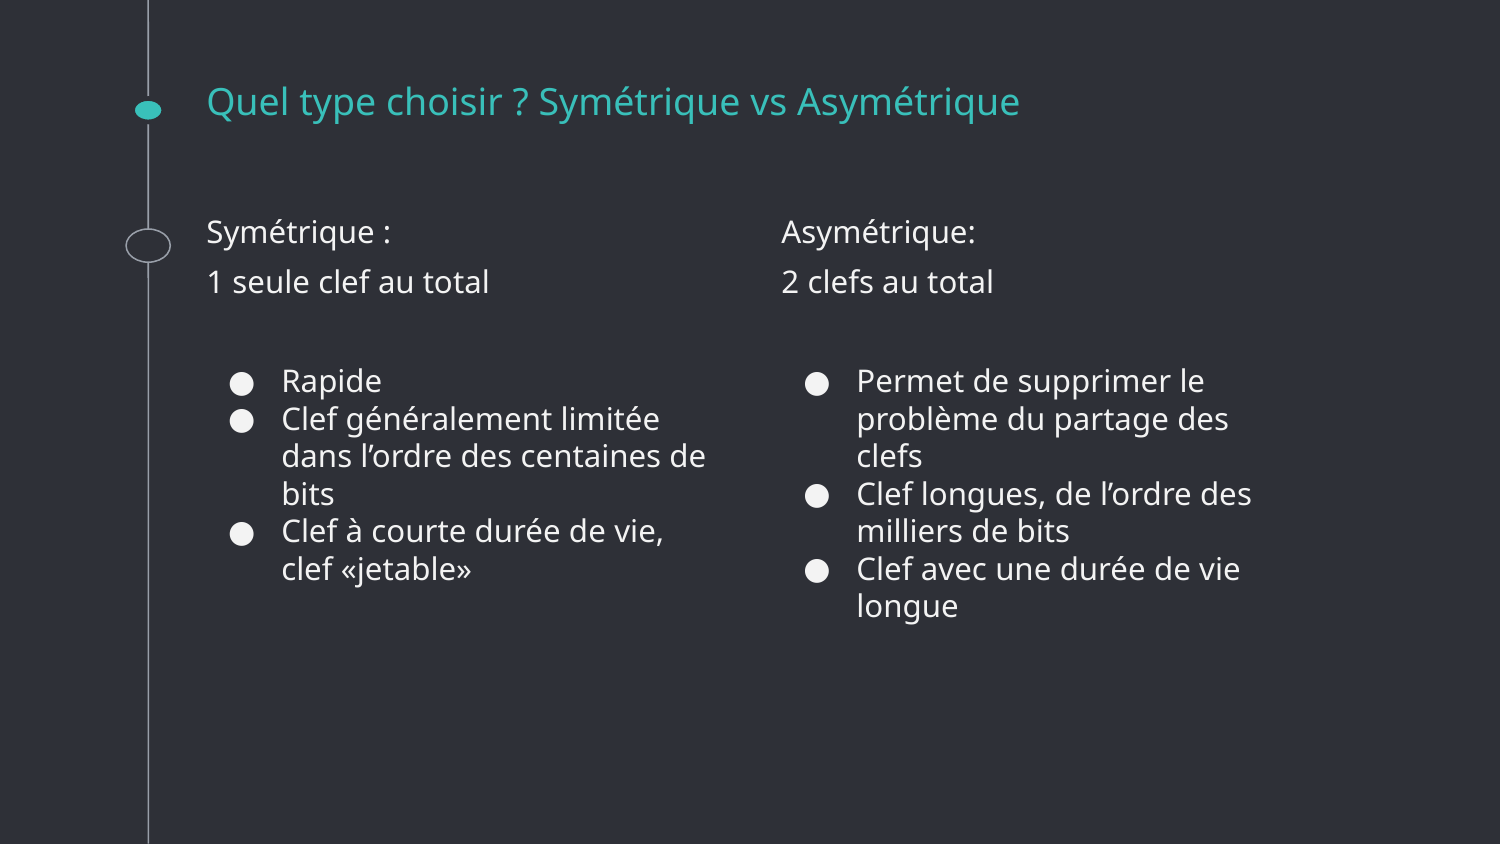

# Quel type choisir ? Symétrique vs Asymétrique
Symétrique :
1 seule clef au total
Rapide
Clef généralement limitée dans l’ordre des centaines de bits
Clef à courte durée de vie, clef «jetable»
Asymétrique:
2 clefs au total
Permet de supprimer le problème du partage des clefs
Clef longues, de l’ordre des milliers de bits
Clef avec une durée de vie longue